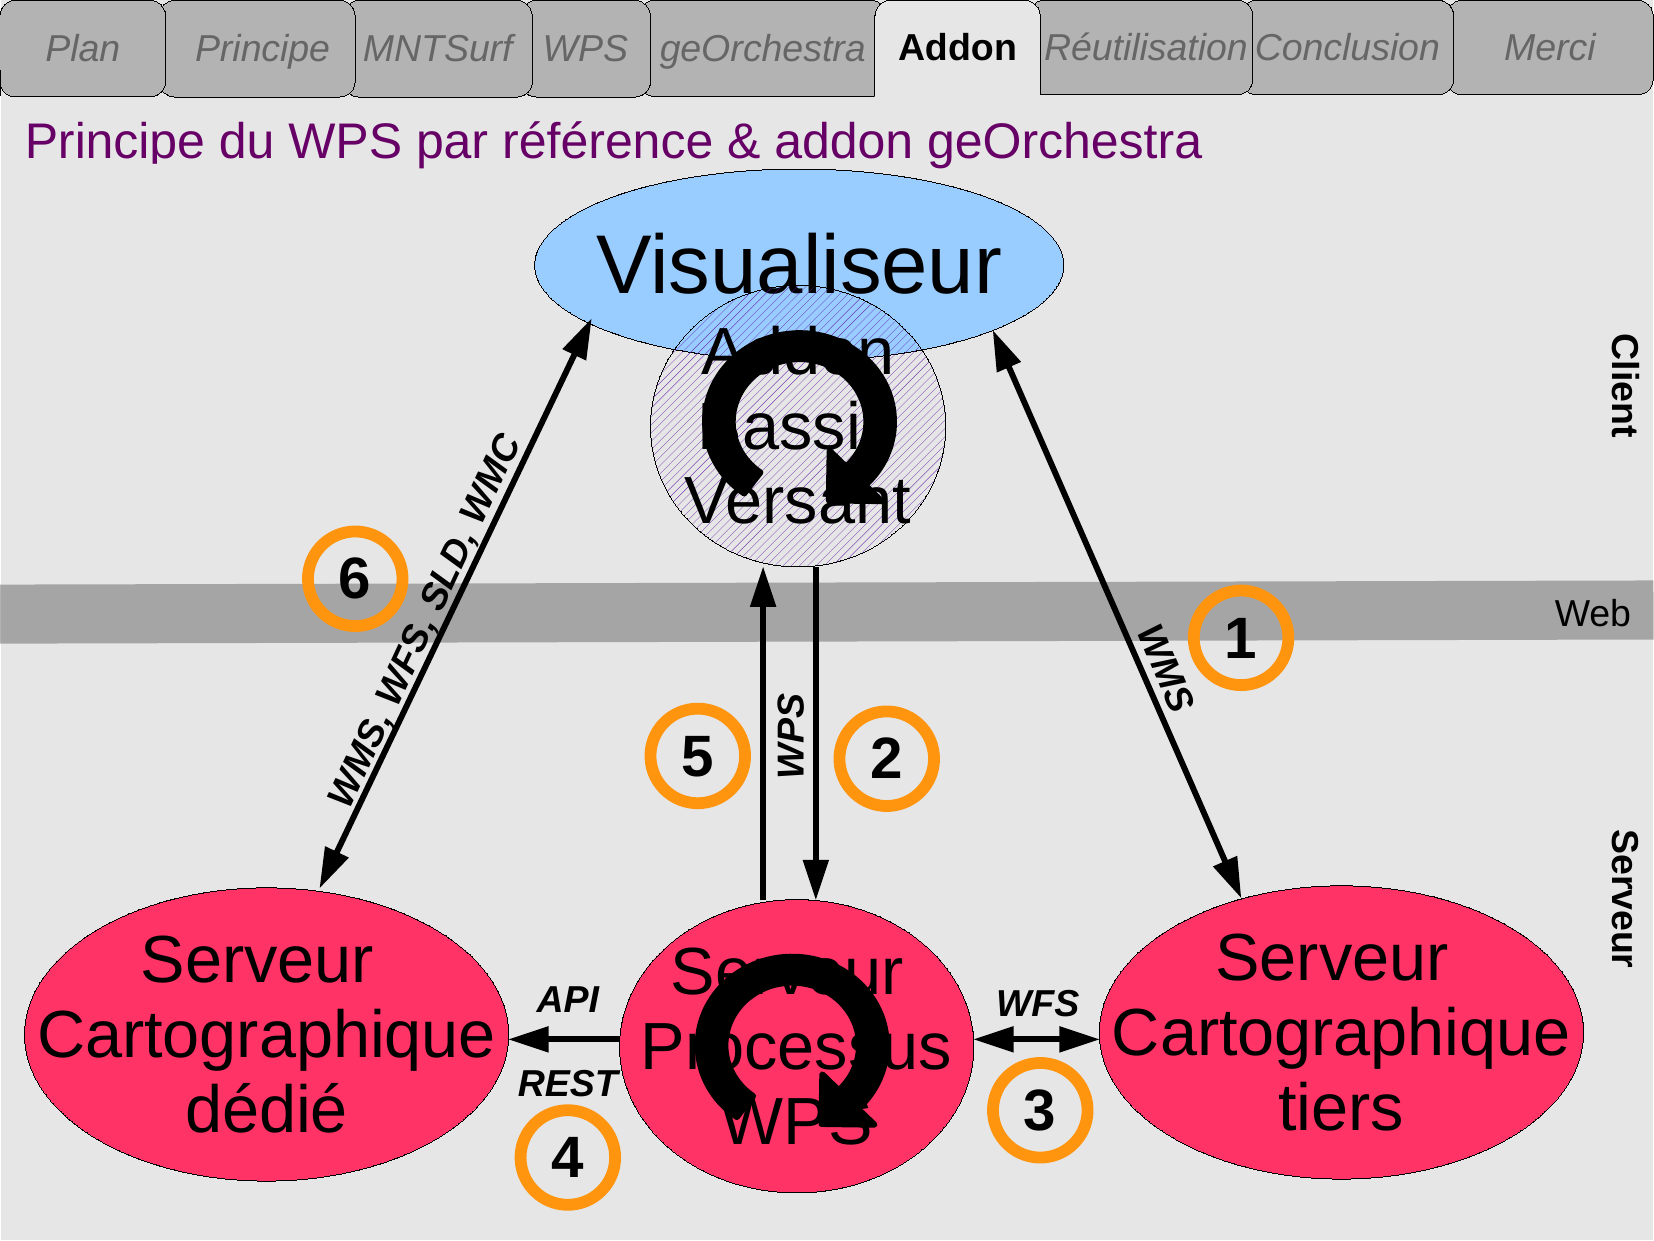

Plan
 Principe
WPS
geOrchestra
MNTSurf
Addon
 Réutilisation
Conclusion
Merci
# Principe du WPS par référence & addon geOrchestra
Visualiseur
Addon
Bassin
Versant
Client
6
WMS, WFS, SLD, WMC
Web
1
WMS
WPS
5
2
Serveur
Serveur
Cartographique
tiers
Serveur
Cartographique
dédié
Serveur
Processus
WPS
API
REST
WFS
3
4